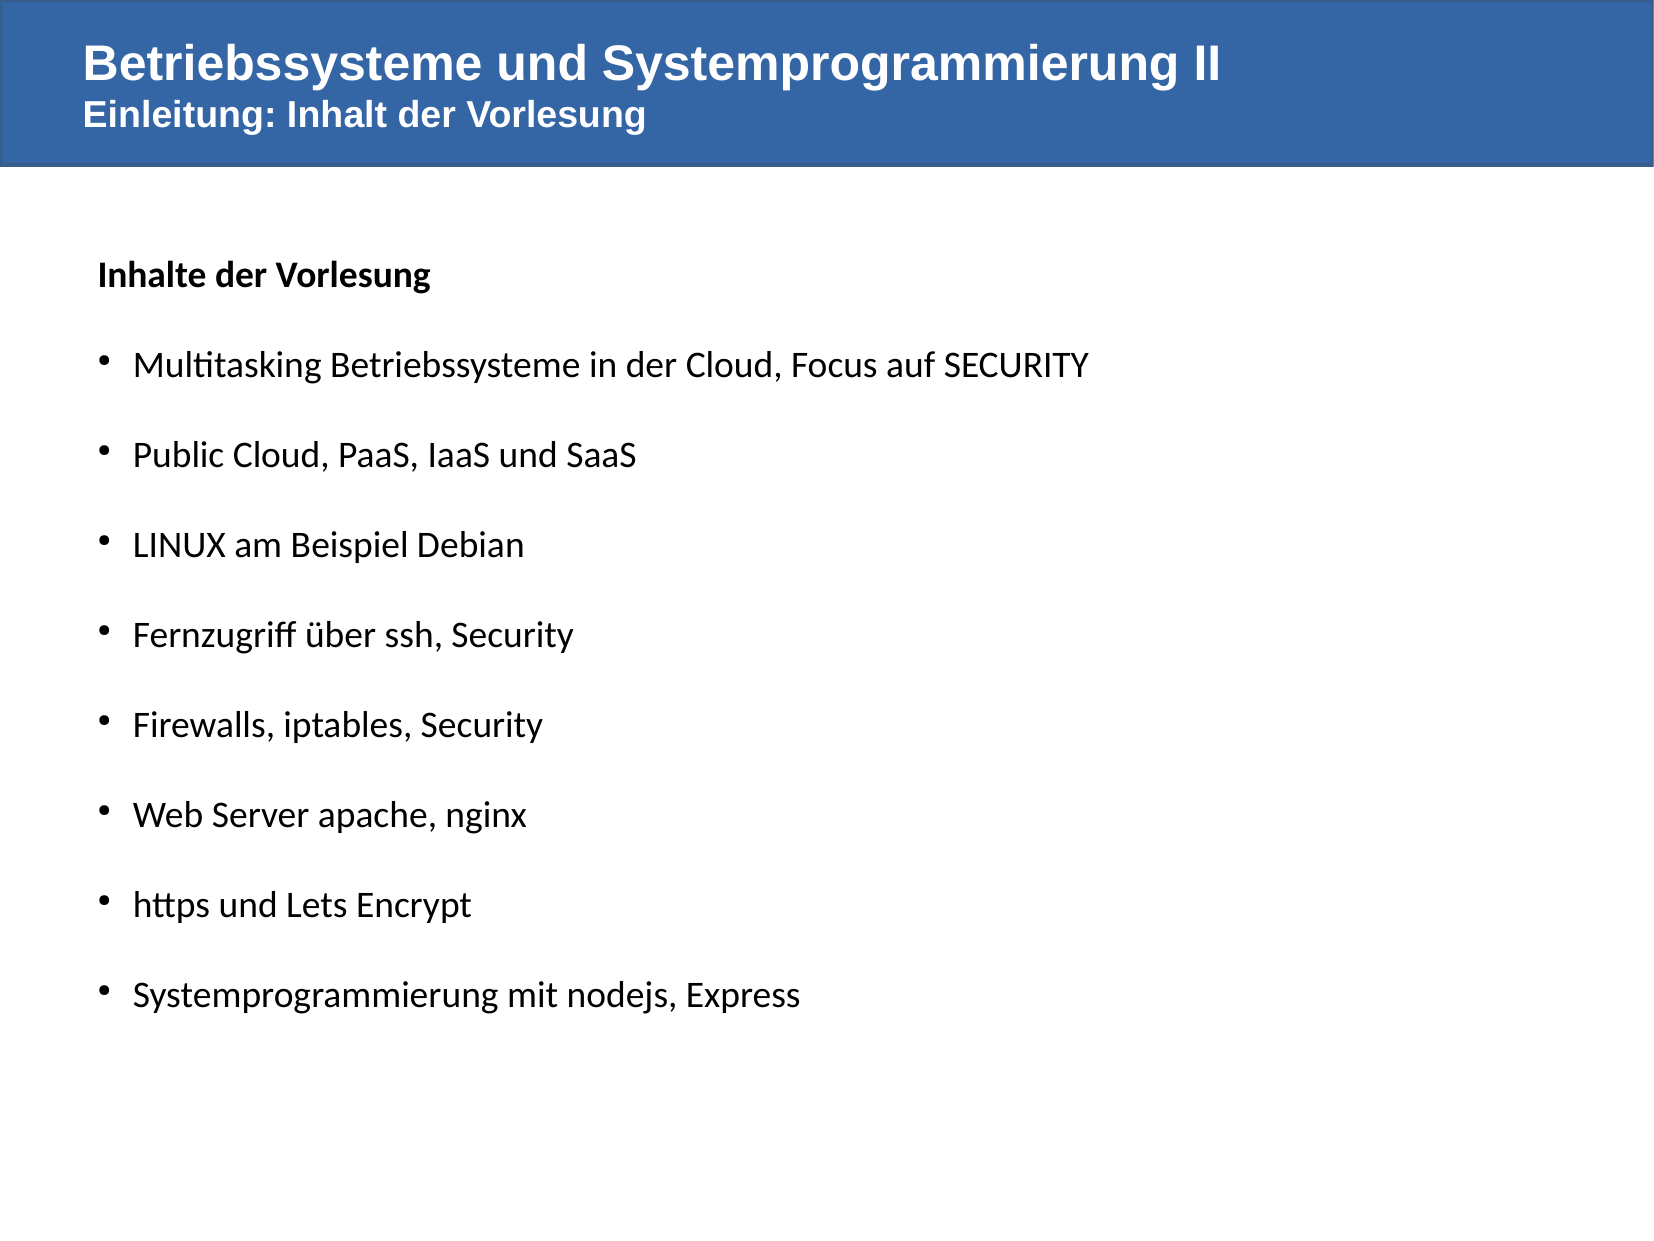

# Betriebssysteme und Systemprogrammierung II Einleitung: Inhalt der Vorlesung
Inhalte der Vorlesung
Multitasking Betriebssysteme in der Cloud, Focus auf SECURITY
Public Cloud, PaaS, IaaS und SaaS
LINUX am Beispiel Debian
Fernzugriff über ssh, Security
Firewalls, iptables, Security
Web Server apache, nginx
https und Lets Encrypt
Systemprogrammierung mit nodejs, Express